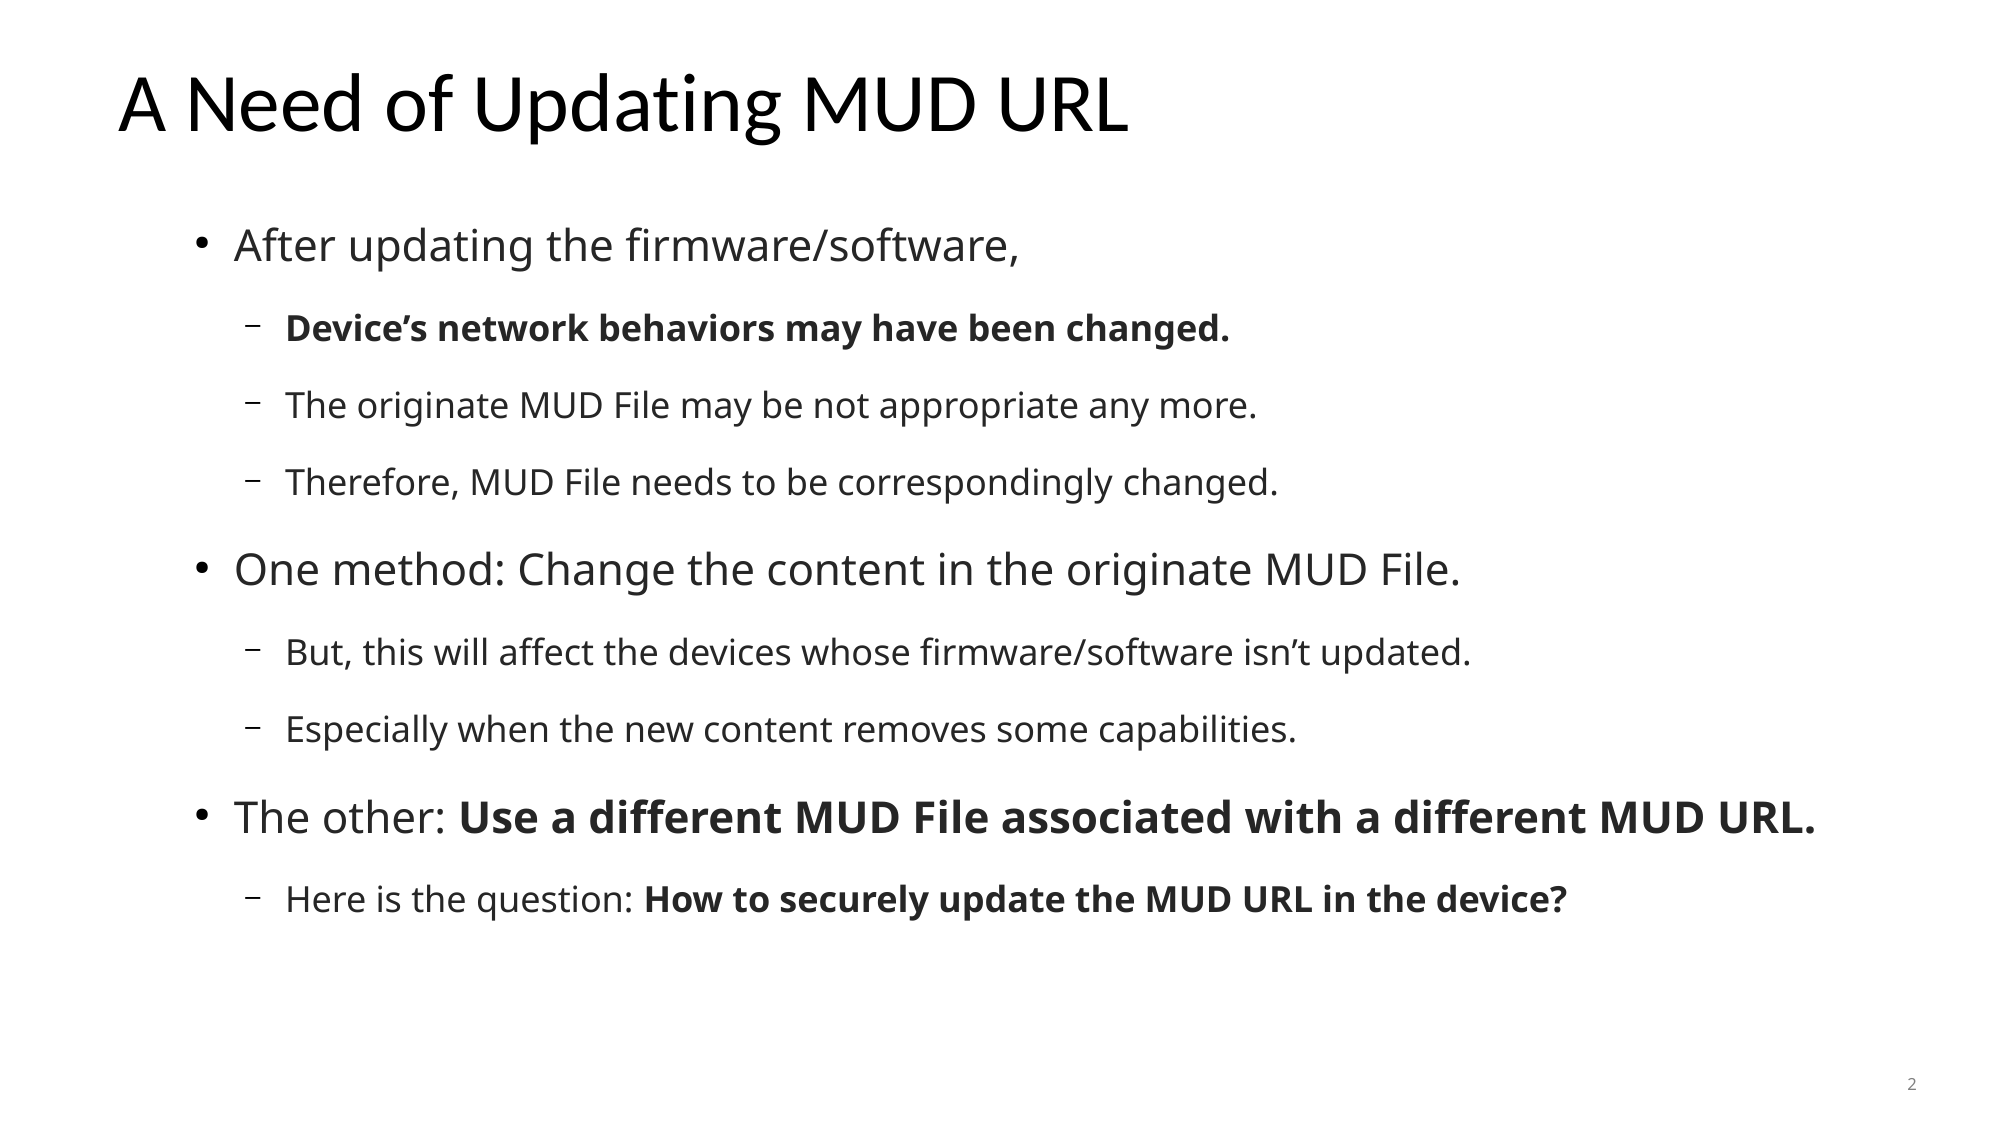

# A Need of Updating MUD URL
After updating the firmware/software,
Device’s network behaviors may have been changed.
The originate MUD File may be not appropriate any more.
Therefore, MUD File needs to be correspondingly changed.
One method: Change the content in the originate MUD File.
But, this will affect the devices whose firmware/software isn’t updated.
Especially when the new content removes some capabilities.
The other: Use a different MUD File associated with a different MUD URL.
Here is the question: How to securely update the MUD URL in the device?